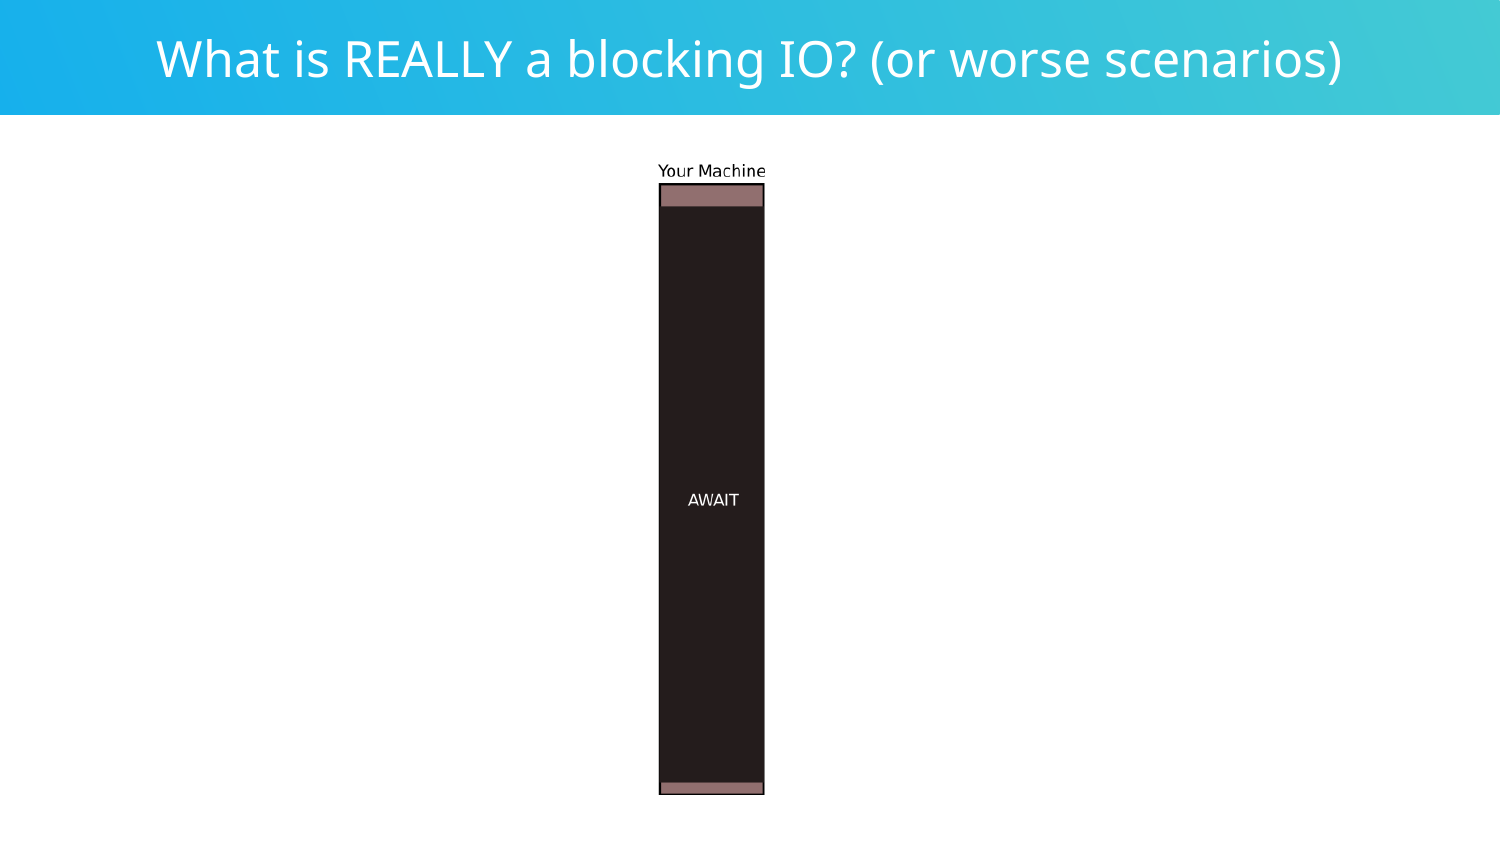

What is REALLY a blocking IO? (or worse scenarios)